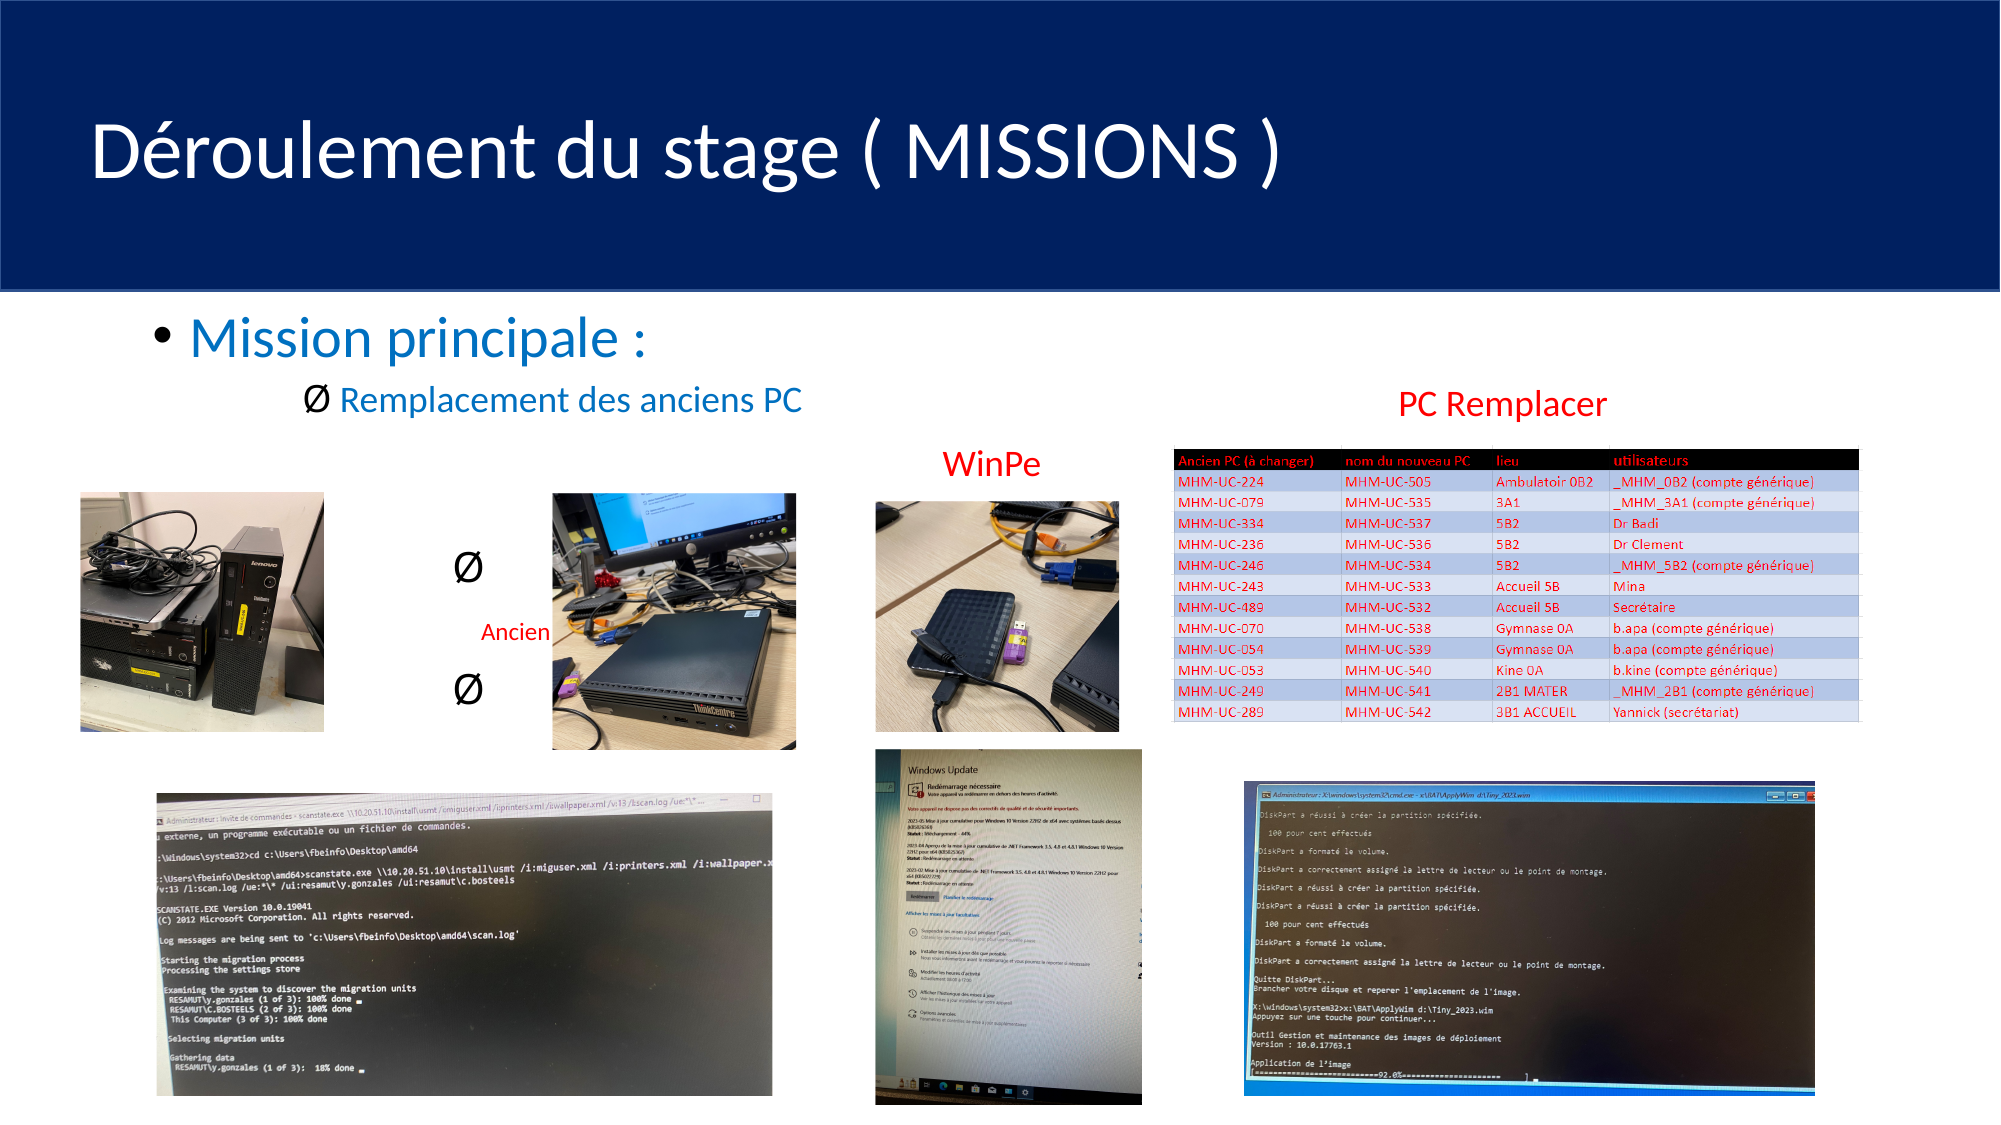

Déroulement du stage ( MISSIONS )
#
Mission principale :
Remplacement des anciens PC
 Ancien  Nouveau
PC Remplacer
WinPe